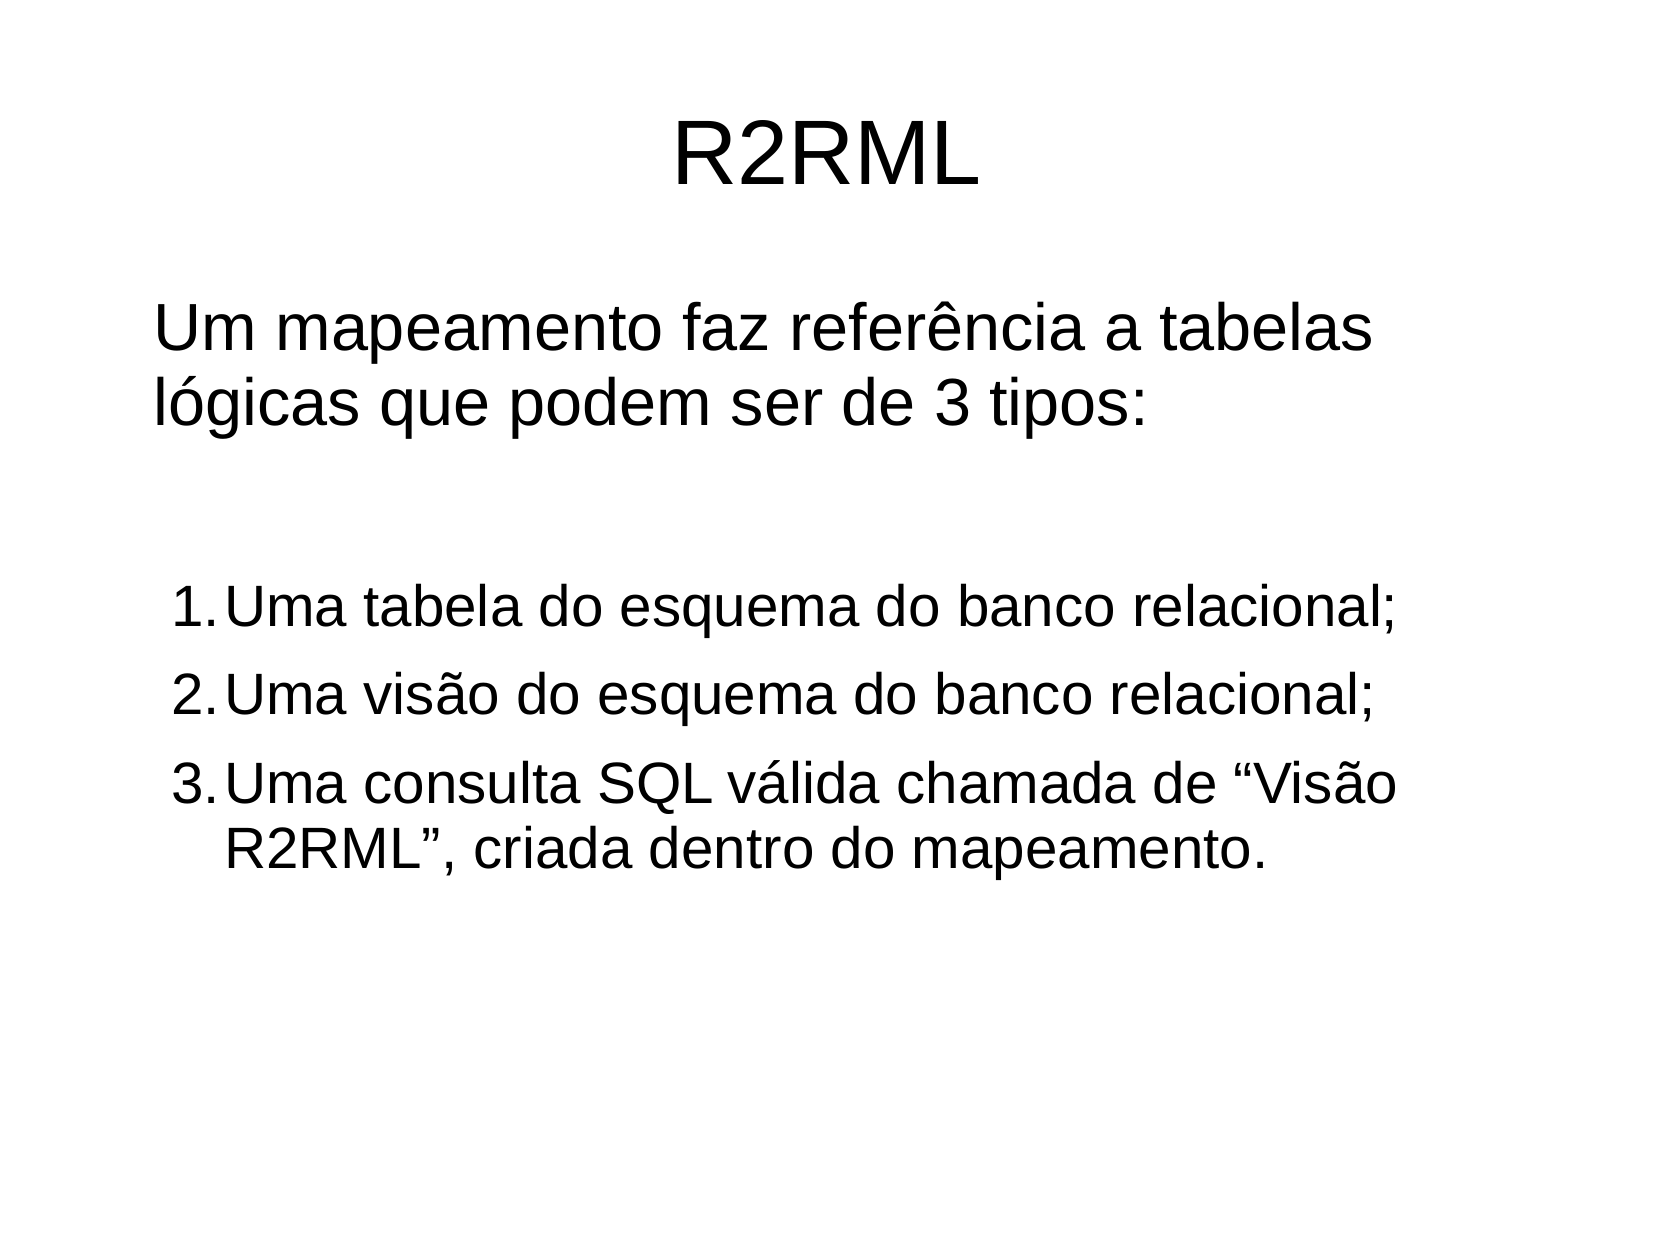

# R2RML
Um mapeamento faz referência a tabelas lógicas que podem ser de 3 tipos:
Uma tabela do esquema do banco relacional;
Uma visão do esquema do banco relacional;
Uma consulta SQL válida chamada de “Visão R2RML”, criada dentro do mapeamento.